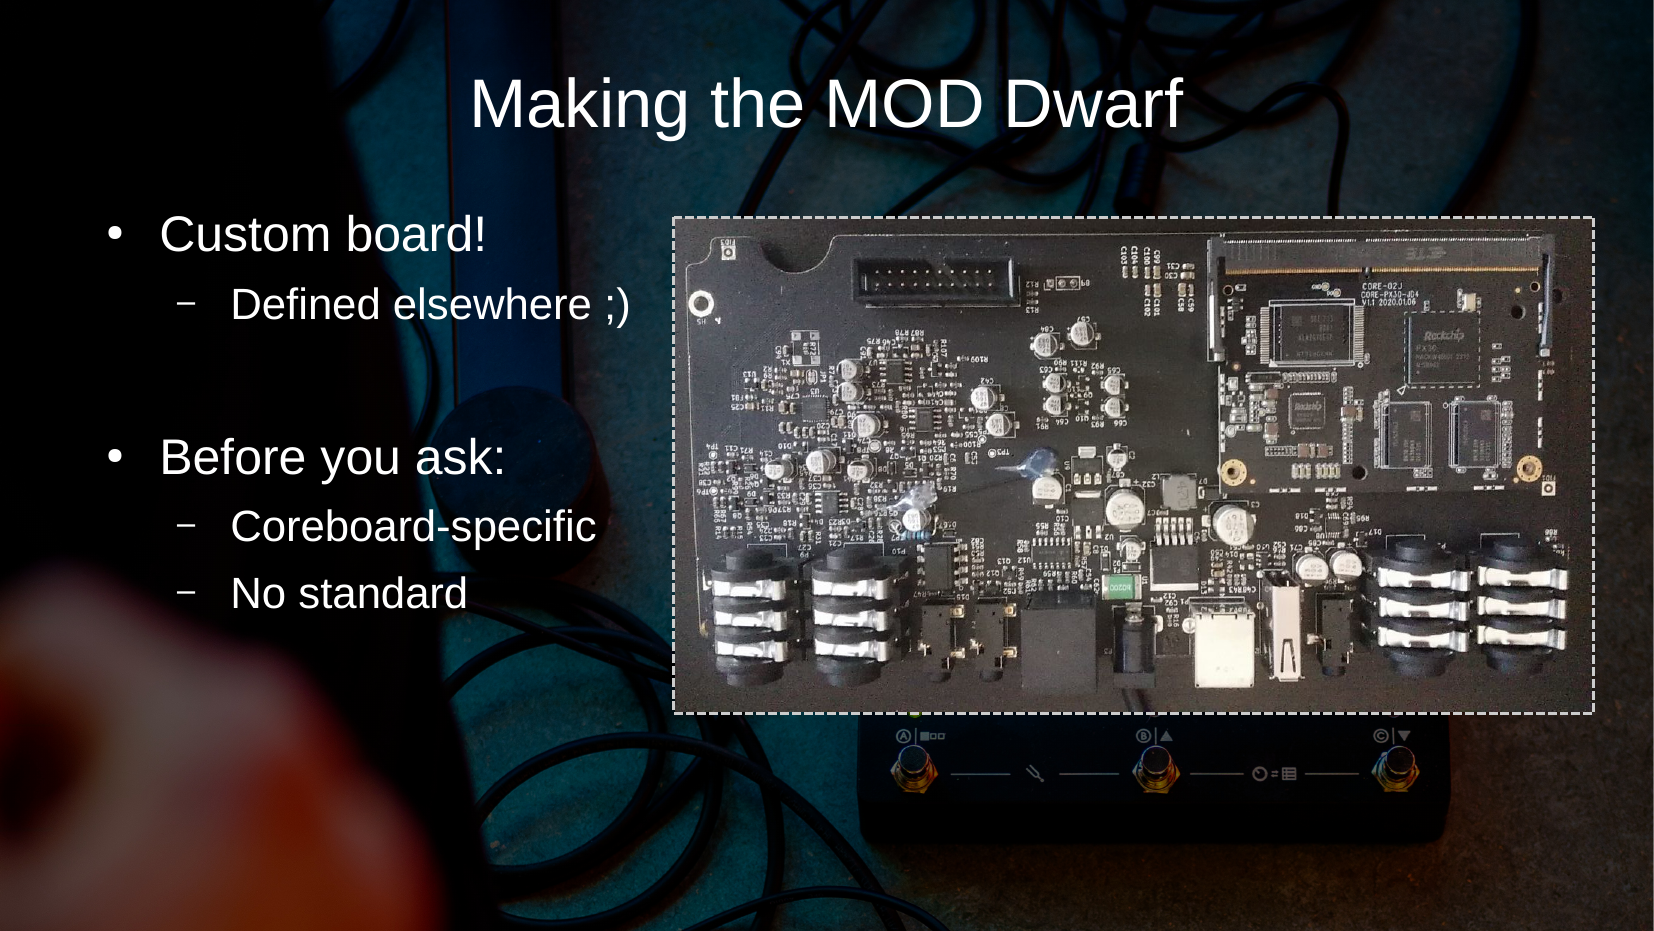

# Making the MOD Dwarf
Custom board!
Defined elsewhere ;)
Before you ask:
Coreboard-specific
No standard